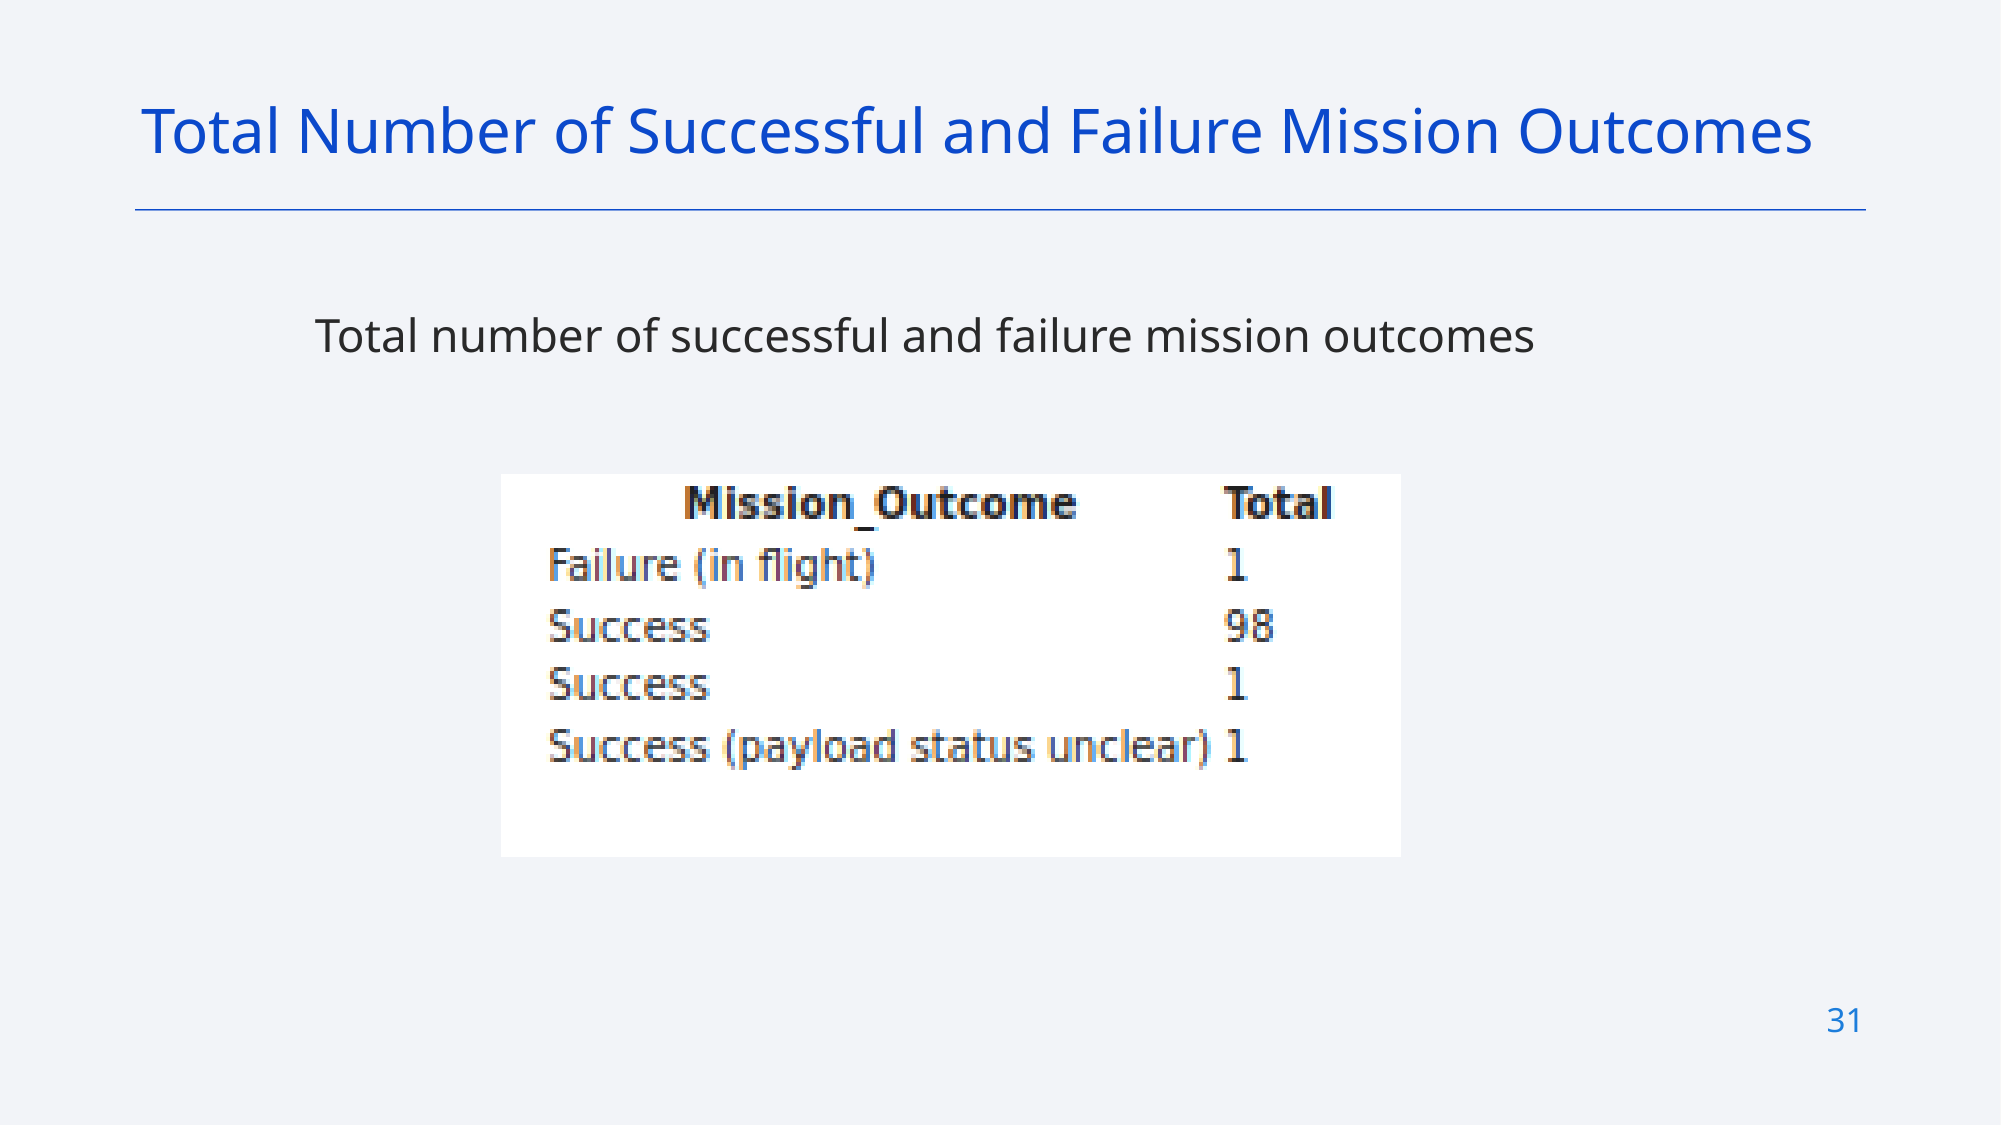

Total Number of Successful and Failure Mission Outcomes
# Total number of successful and failure mission outcomes
31